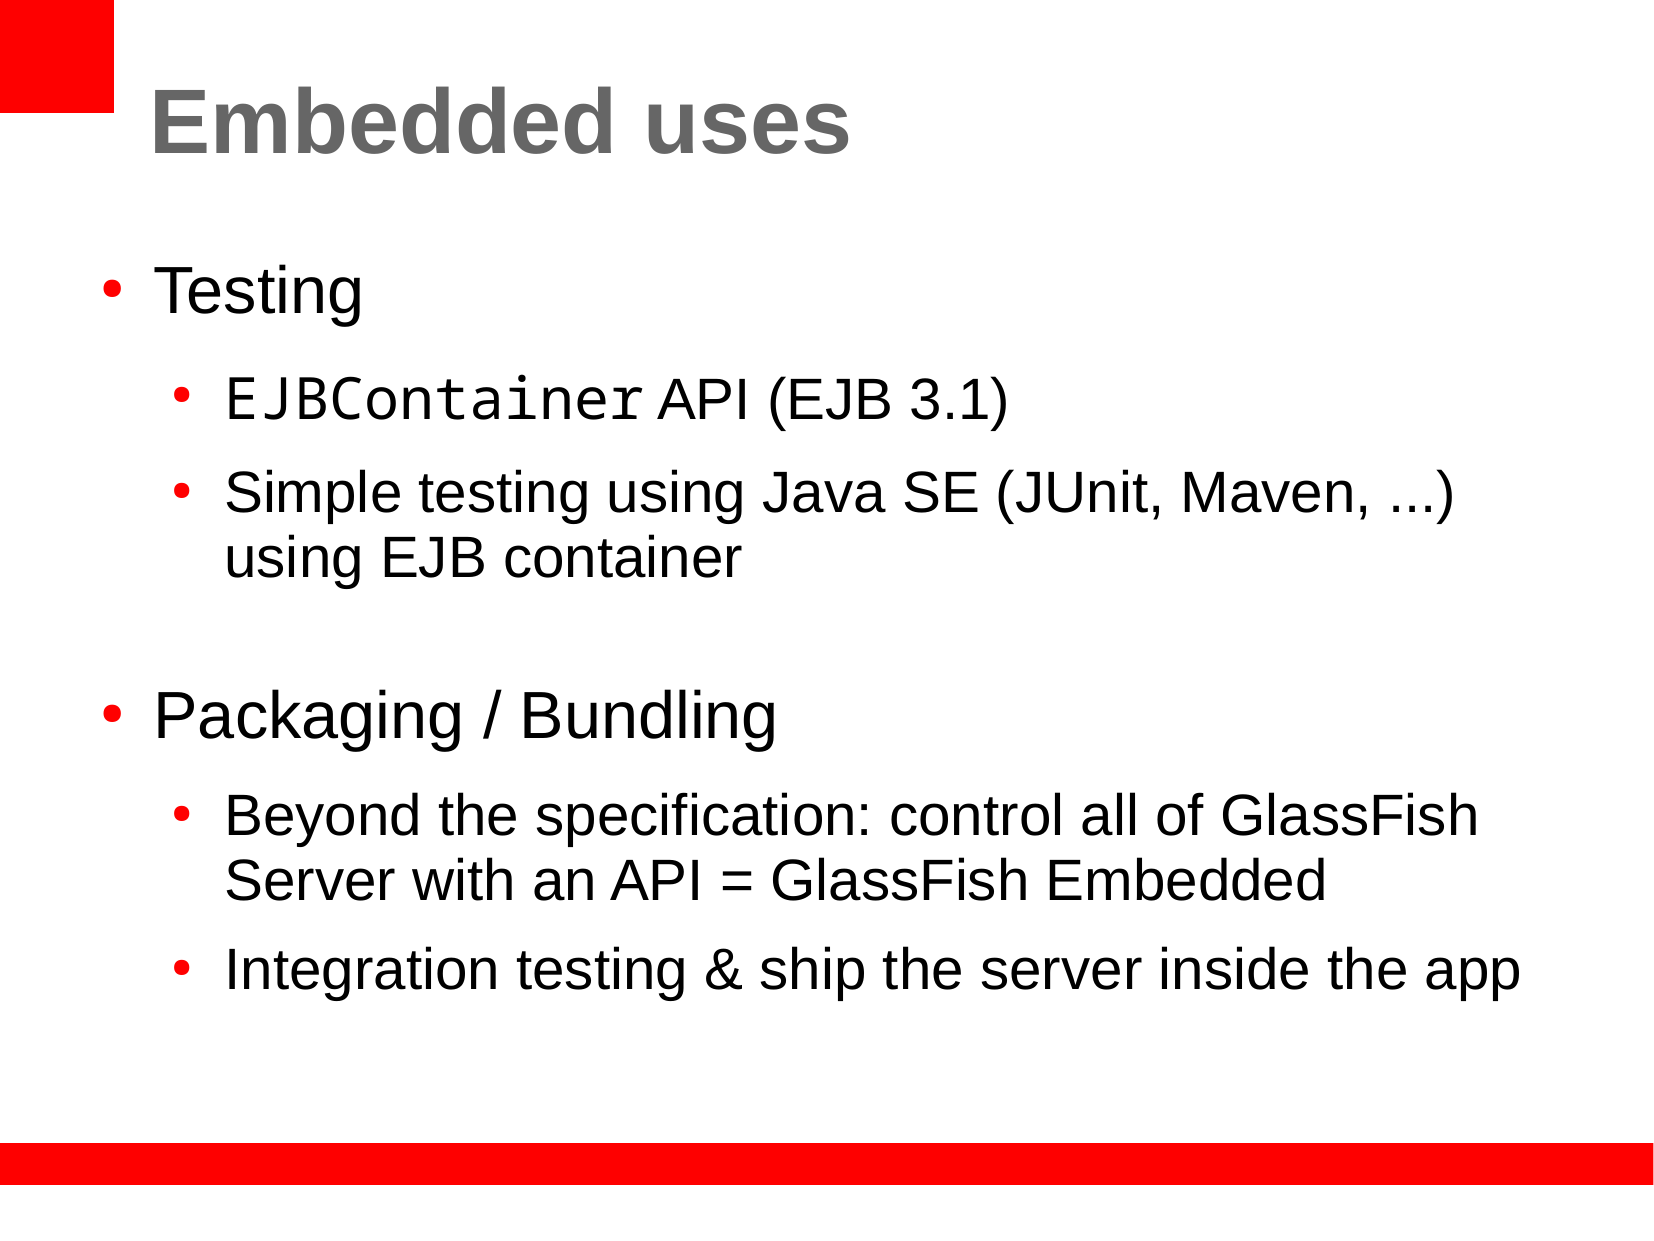

# Embedded uses
Testing
EJBContainer API (EJB 3.1)
Simple testing using Java SE (JUnit, Maven, ...) using EJB container
Packaging / Bundling
Beyond the specification: control all of GlassFish Server with an API = GlassFish Embedded
Integration testing & ship the server inside the app